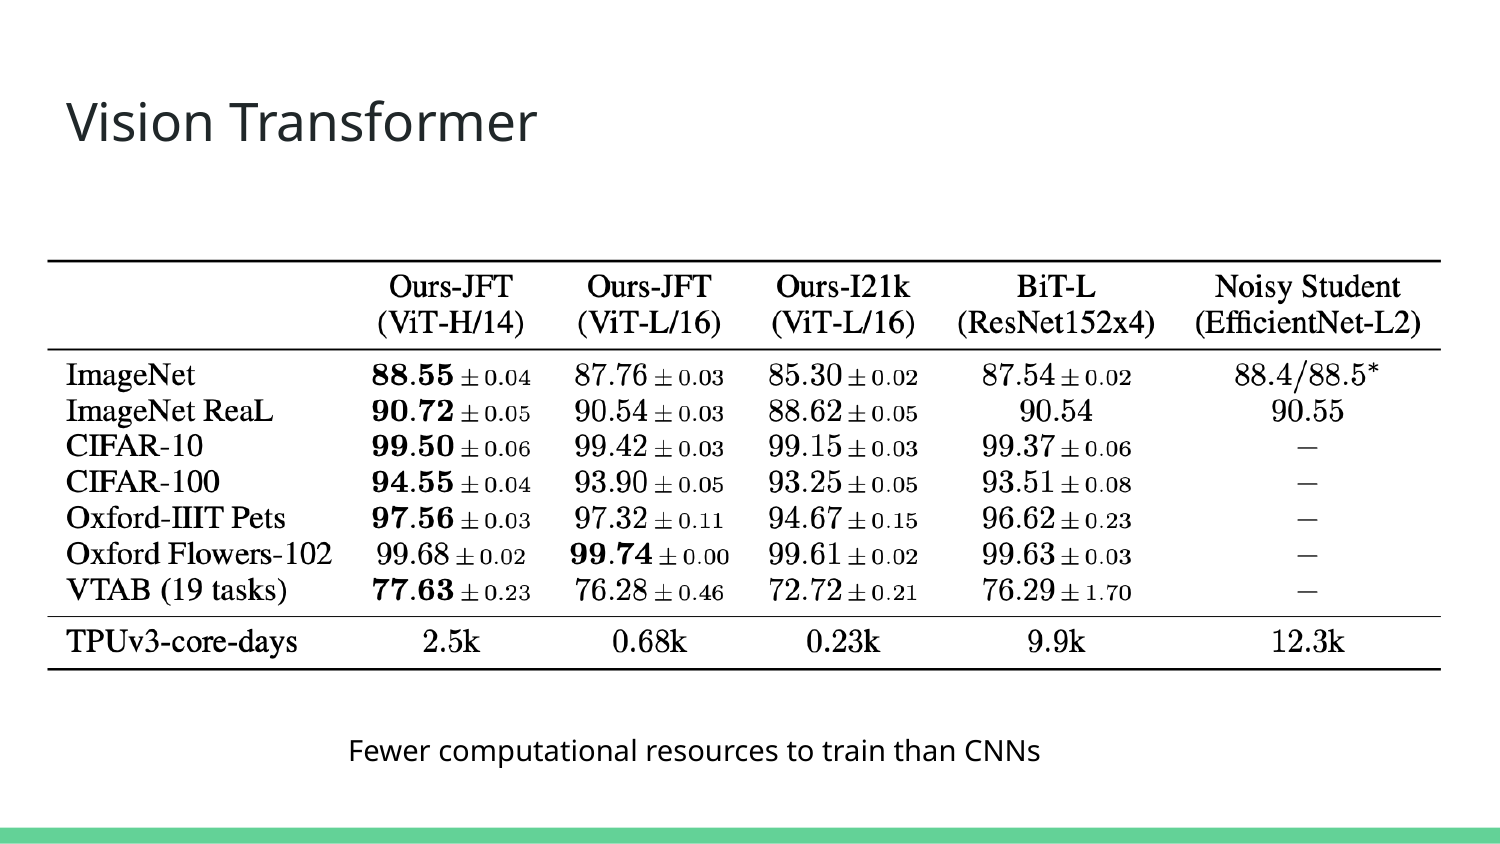

# Vision Transformer
Fewer computational resources to train than CNNs